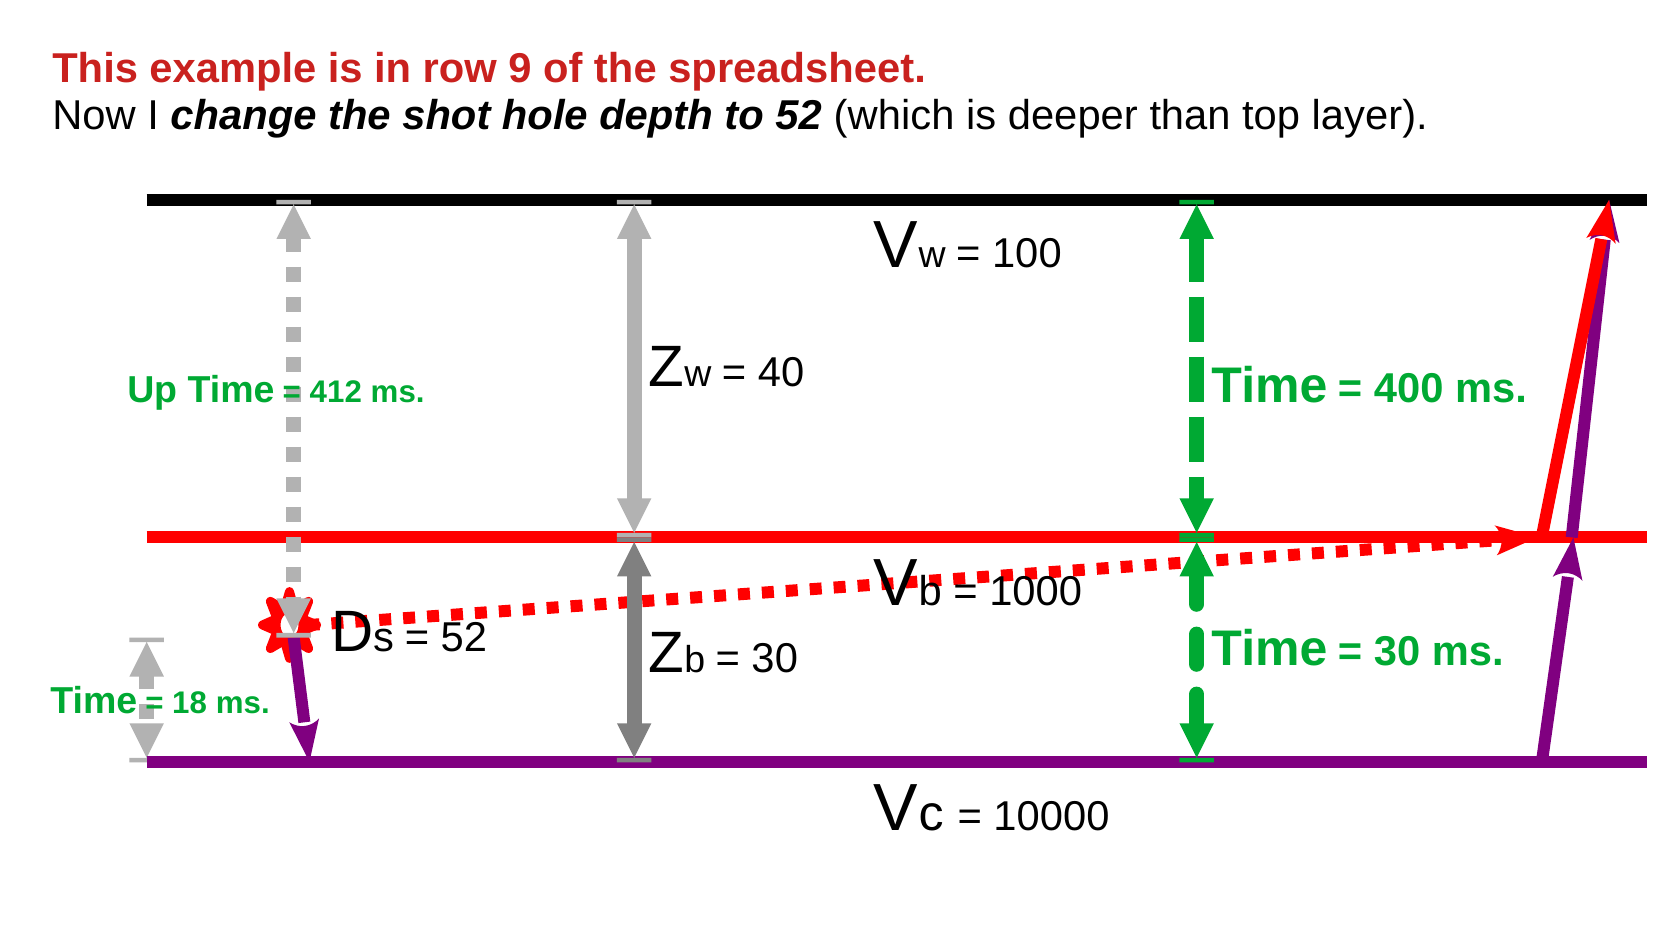

This example is in row 9 of the spreadsheet.
Now I change the shot hole depth to 52 (which is deeper than top layer).
Vw = 100
Zw = 40
Time = 400 ms.
Up Time = 412 ms.
Vb = 1000
Ds = 52
Zb = 30
Time = 30 ms.
Time = 18 ms.
Vc = 10000